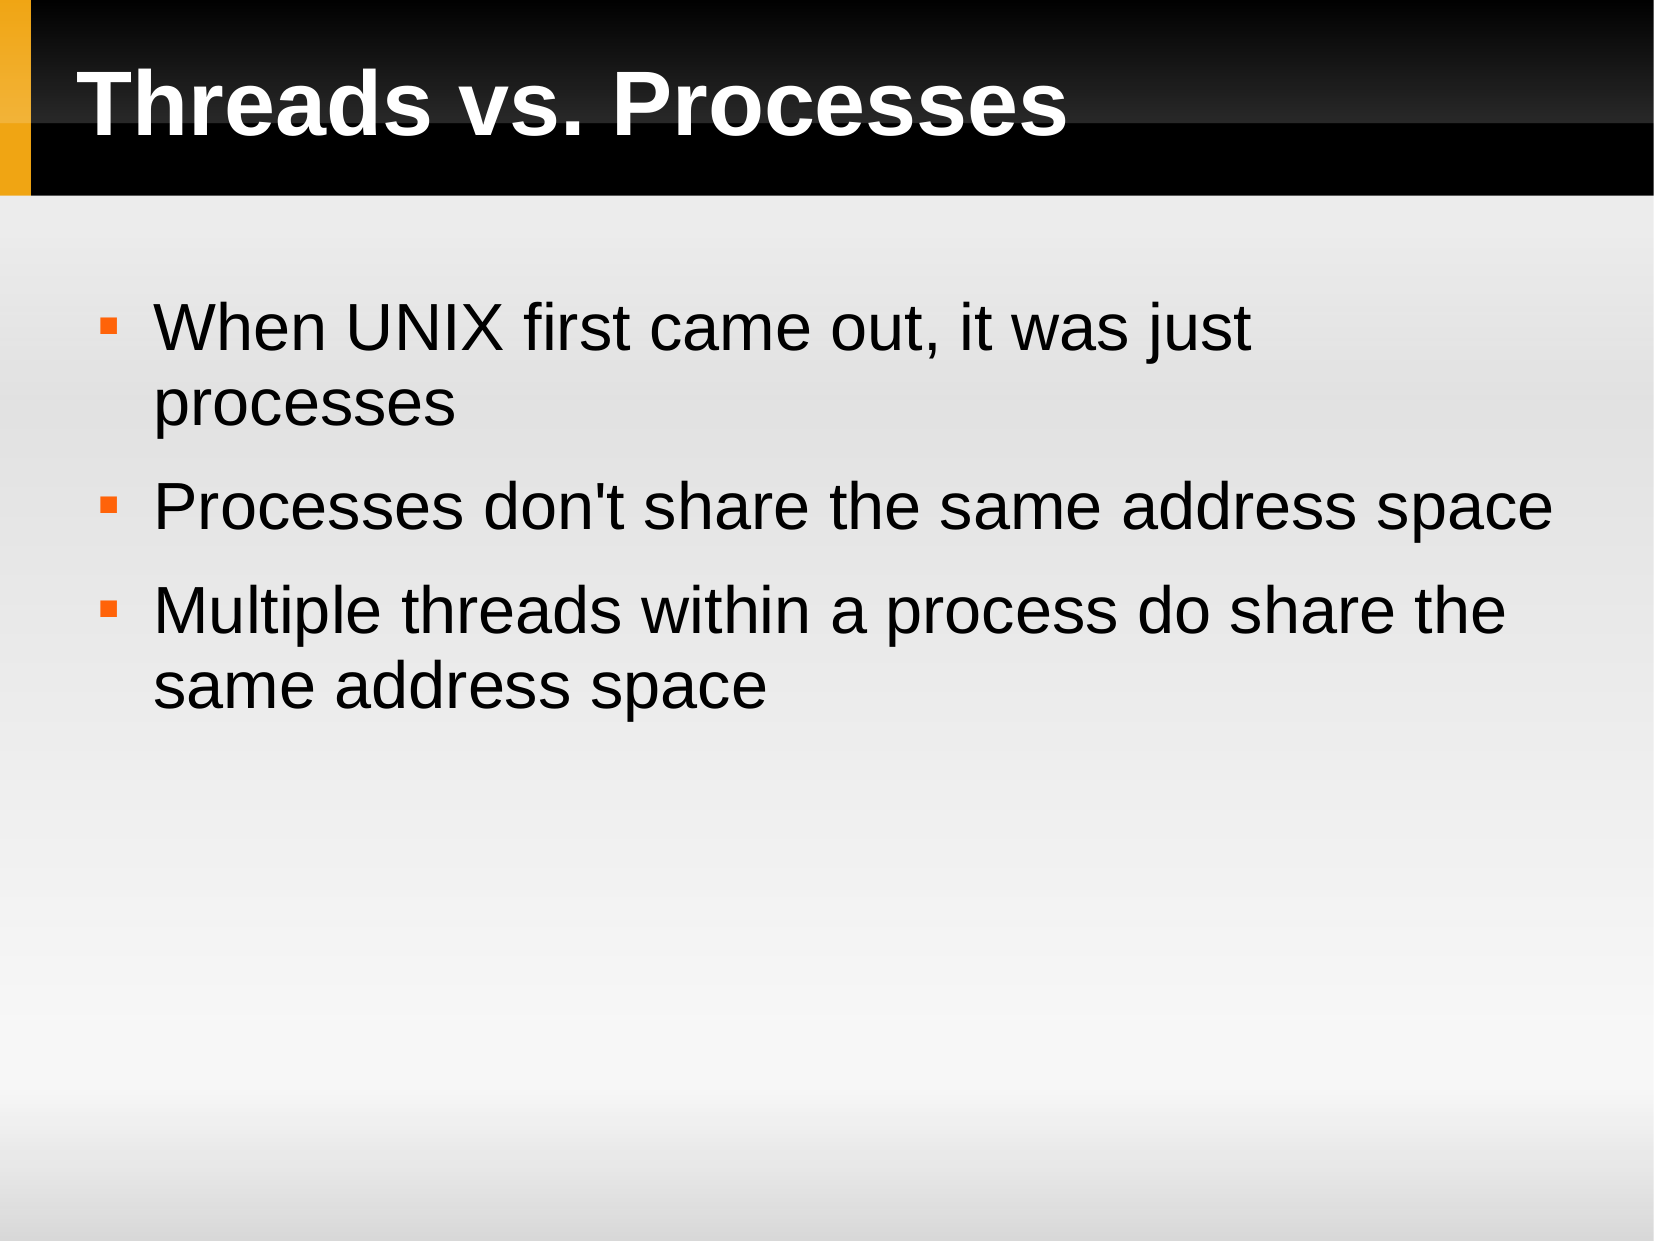

# Threads vs. Processes
When UNIX first came out, it was just processes
Processes don't share the same address space
Multiple threads within a process do share the same address space